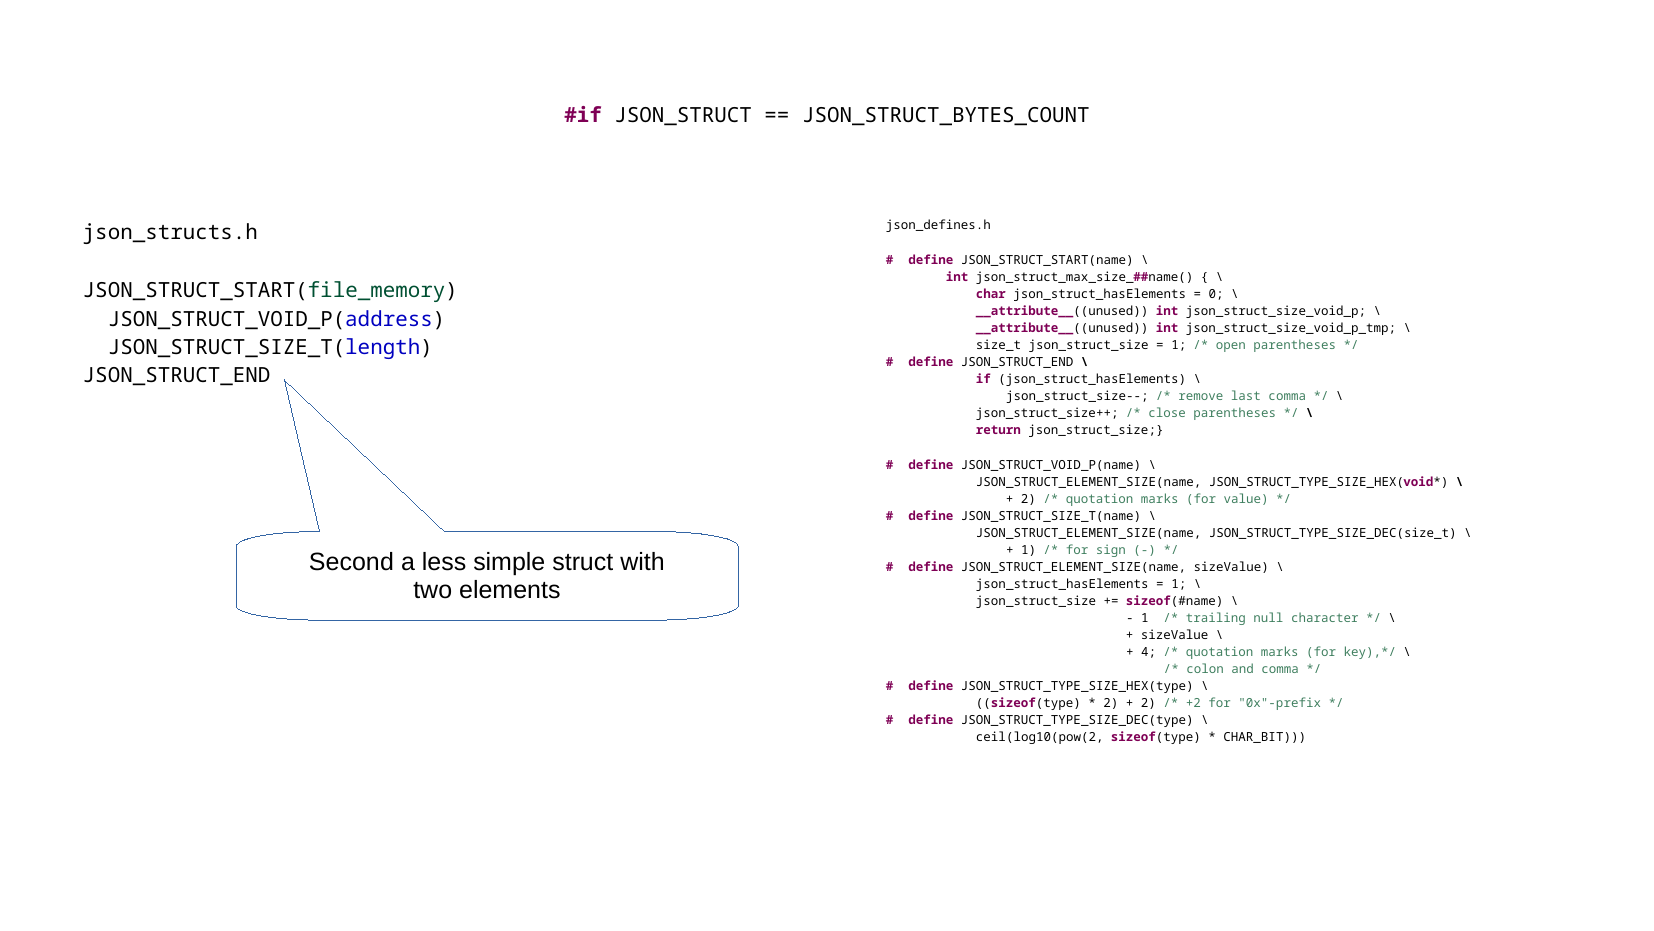

# #if JSON_STRUCT == JSON_STRUCT_BYTES_COUNT
json_defines.h
# define JSON_STRUCT_START(name) \ int json_struct_max_size_##name() { \ char json_struct_hasElements = 0; \ __attribute__((unused)) int json_struct_size_void_p; \ __attribute__((unused)) int json_struct_size_void_p_tmp; \ size_t json_struct_size = 1; /* open parentheses */ # define JSON_STRUCT_END \ if (json_struct_hasElements) \ json_struct_size--; /* remove last comma */ \ json_struct_size++; /* close parentheses */ \ return json_struct_size;}
# define JSON_STRUCT_VOID_P(name) \ JSON_STRUCT_ELEMENT_SIZE(name, JSON_STRUCT_TYPE_SIZE_HEX(void*) \ + 2) /* quotation marks (for value) */ # define JSON_STRUCT_SIZE_T(name) \ JSON_STRUCT_ELEMENT_SIZE(name, JSON_STRUCT_TYPE_SIZE_DEC(size_t) \ + 1) /* for sign (-) */ # define JSON_STRUCT_ELEMENT_SIZE(name, sizeValue) \ json_struct_hasElements = 1; \ json_struct_size += sizeof(#name) \ - 1 /* trailing null character */ \ + sizeValue \ + 4; /* quotation marks (for key),*/ \ /* colon and comma */ # define JSON_STRUCT_TYPE_SIZE_HEX(type) \ ((sizeof(type) * 2) + 2) /* +2 for "0x"-prefix */ # define JSON_STRUCT_TYPE_SIZE_DEC(type) \ ceil(log10(pow(2, sizeof(type) * CHAR_BIT)))
json_structs.h
JSON_STRUCT_START(file_memory)
 JSON_STRUCT_VOID_P(address)
 JSON_STRUCT_SIZE_T(length)
JSON_STRUCT_END
Second a less simple struct with
two elements